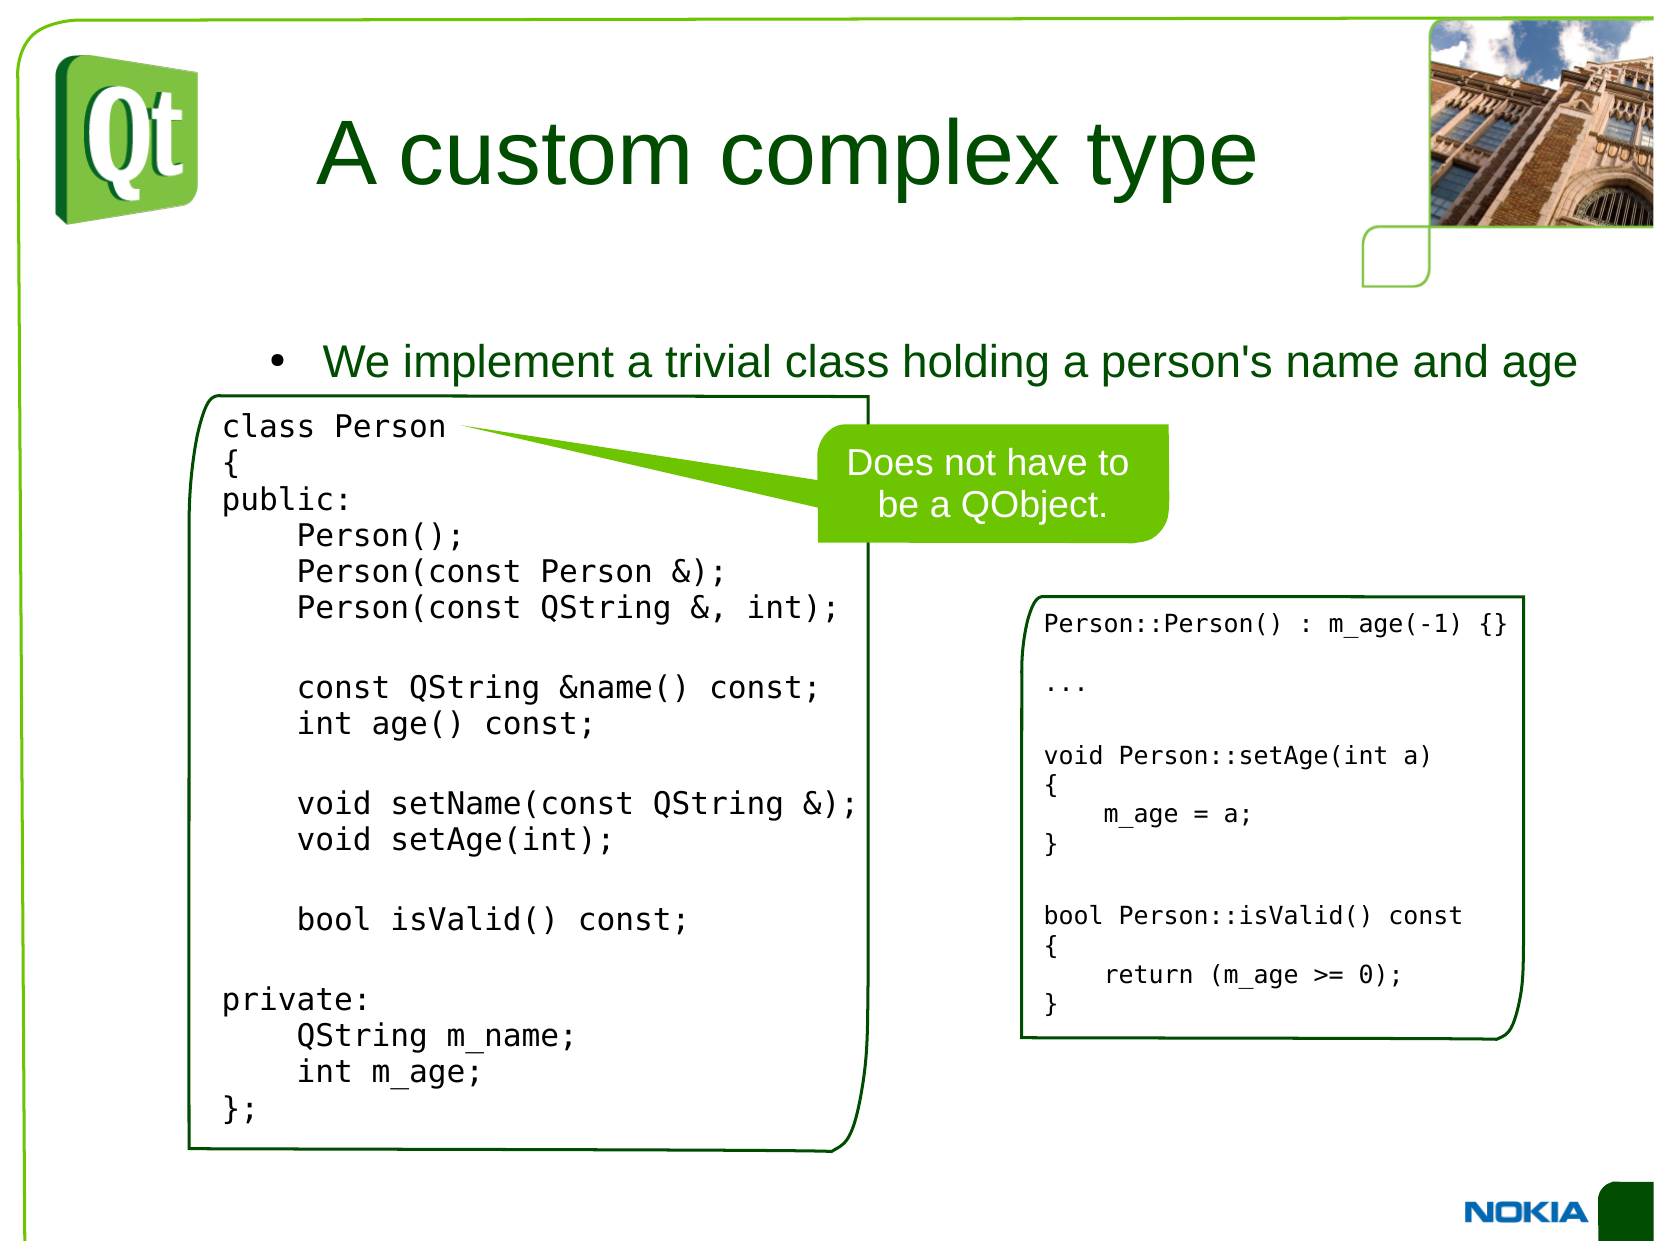

# A custom complex type
We implement a trivial class holding a person's name and age
class Person
{
public:
 Person();
 Person(const Person &);
 Person(const QString &, int);
 const QString &name() const;
 int age() const;
 void setName(const QString &);
 void setAge(int);
 bool isValid() const;
private:
 QString m_name;
 int m_age;
};
Does not have to
be a QObject.
Person::Person() : m_age(-1) {}
...
void Person::setAge(int a)
{
 m_age = a;
}
bool Person::isValid() const
{
 return (m_age >= 0);
}